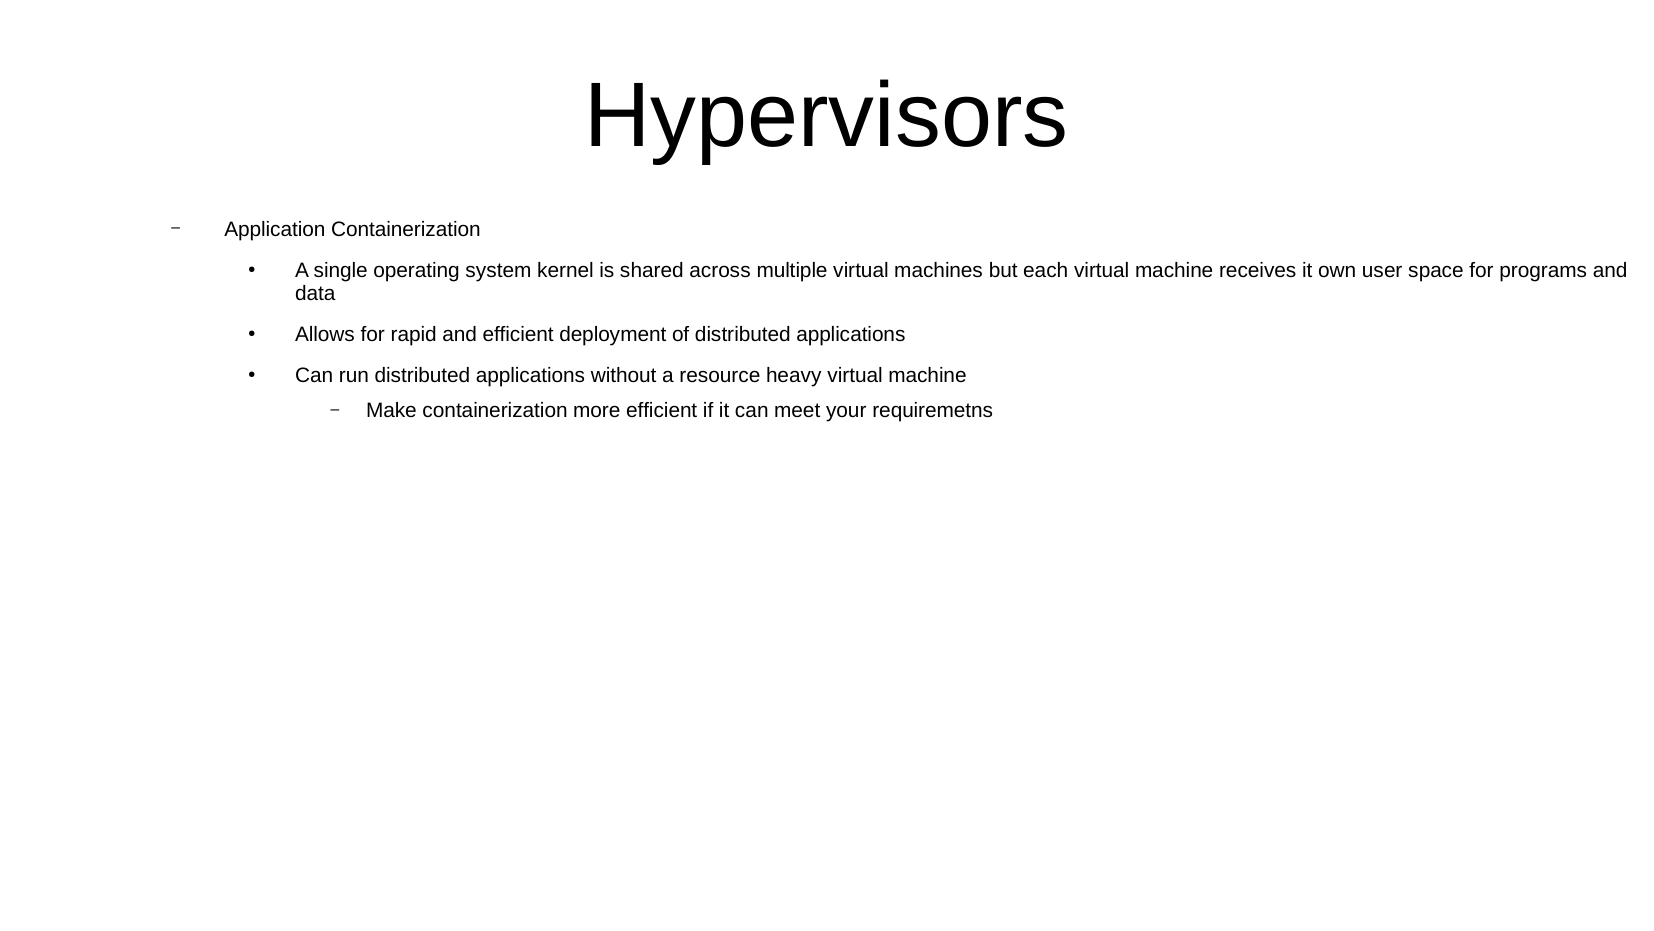

# Hypervisors
Application Containerization
A single operating system kernel is shared across multiple virtual machines but each virtual machine receives it own user space for programs and data
Allows for rapid and efficient deployment of distributed applications
Can run distributed applications without a resource heavy virtual machine
Make containerization more efficient if it can meet your requiremetns